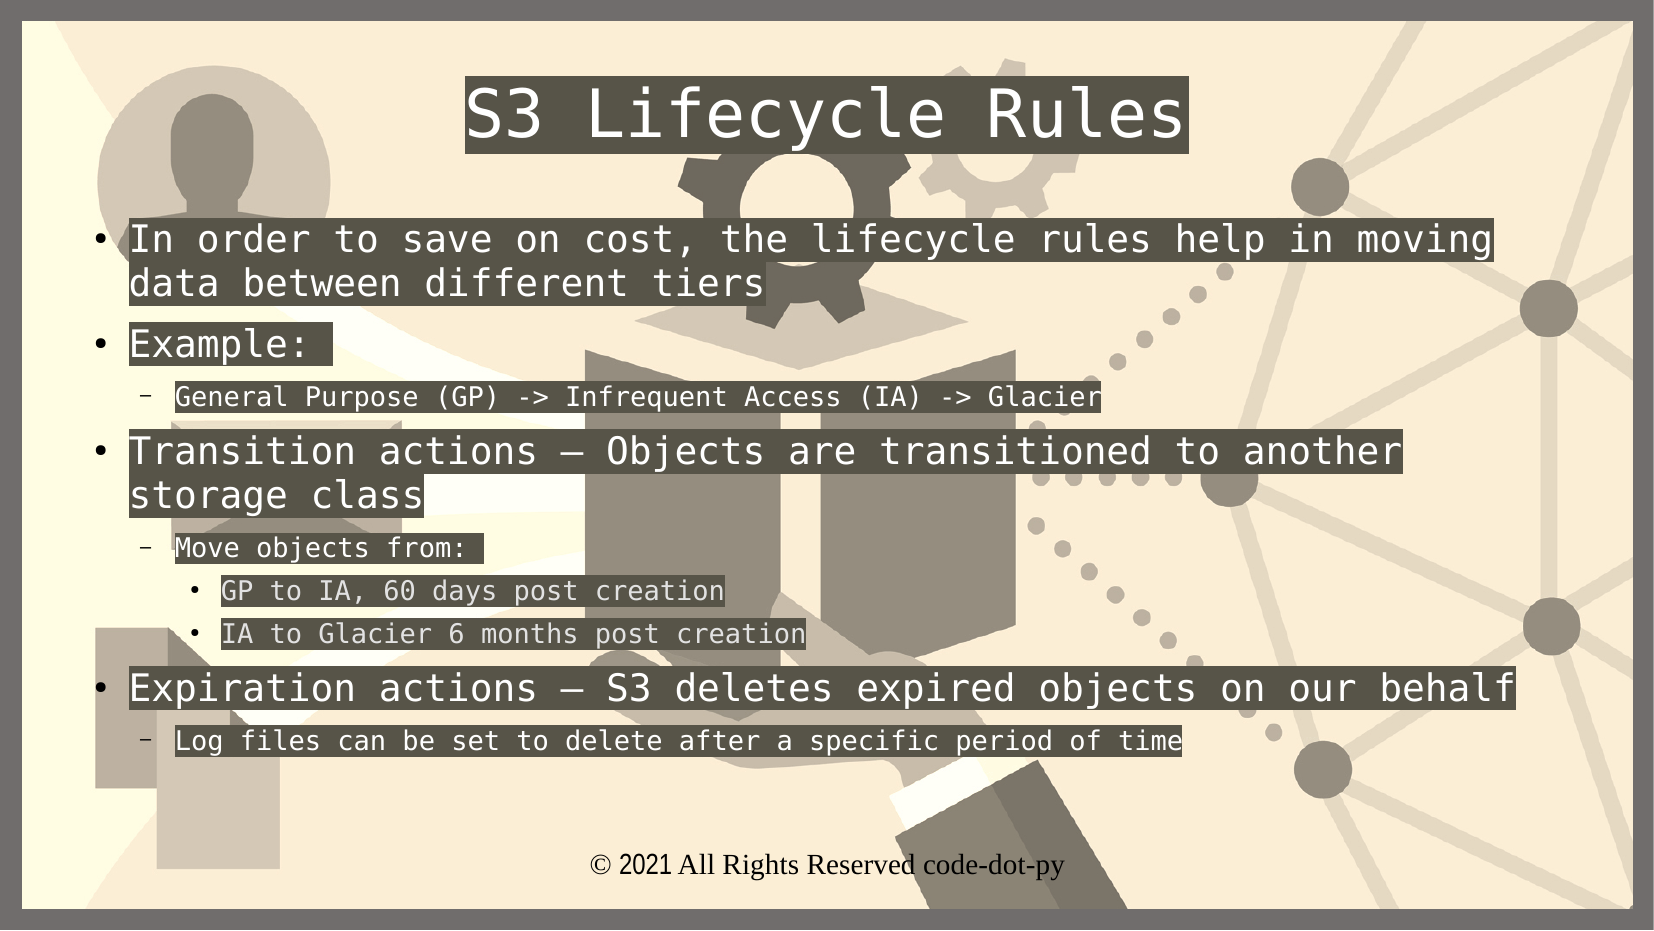

# S3 Lifecycle Rules
In order to save on cost, the lifecycle rules help in moving data between different tiers
Example:
General Purpose (GP) -> Infrequent Access (IA) -> Glacier
Transition actions – Objects are transitioned to another storage class
Move objects from:
GP to IA, 60 days post creation
IA to Glacier 6 months post creation
Expiration actions – S3 deletes expired objects on our behalf
Log files can be set to delete after a specific period of time